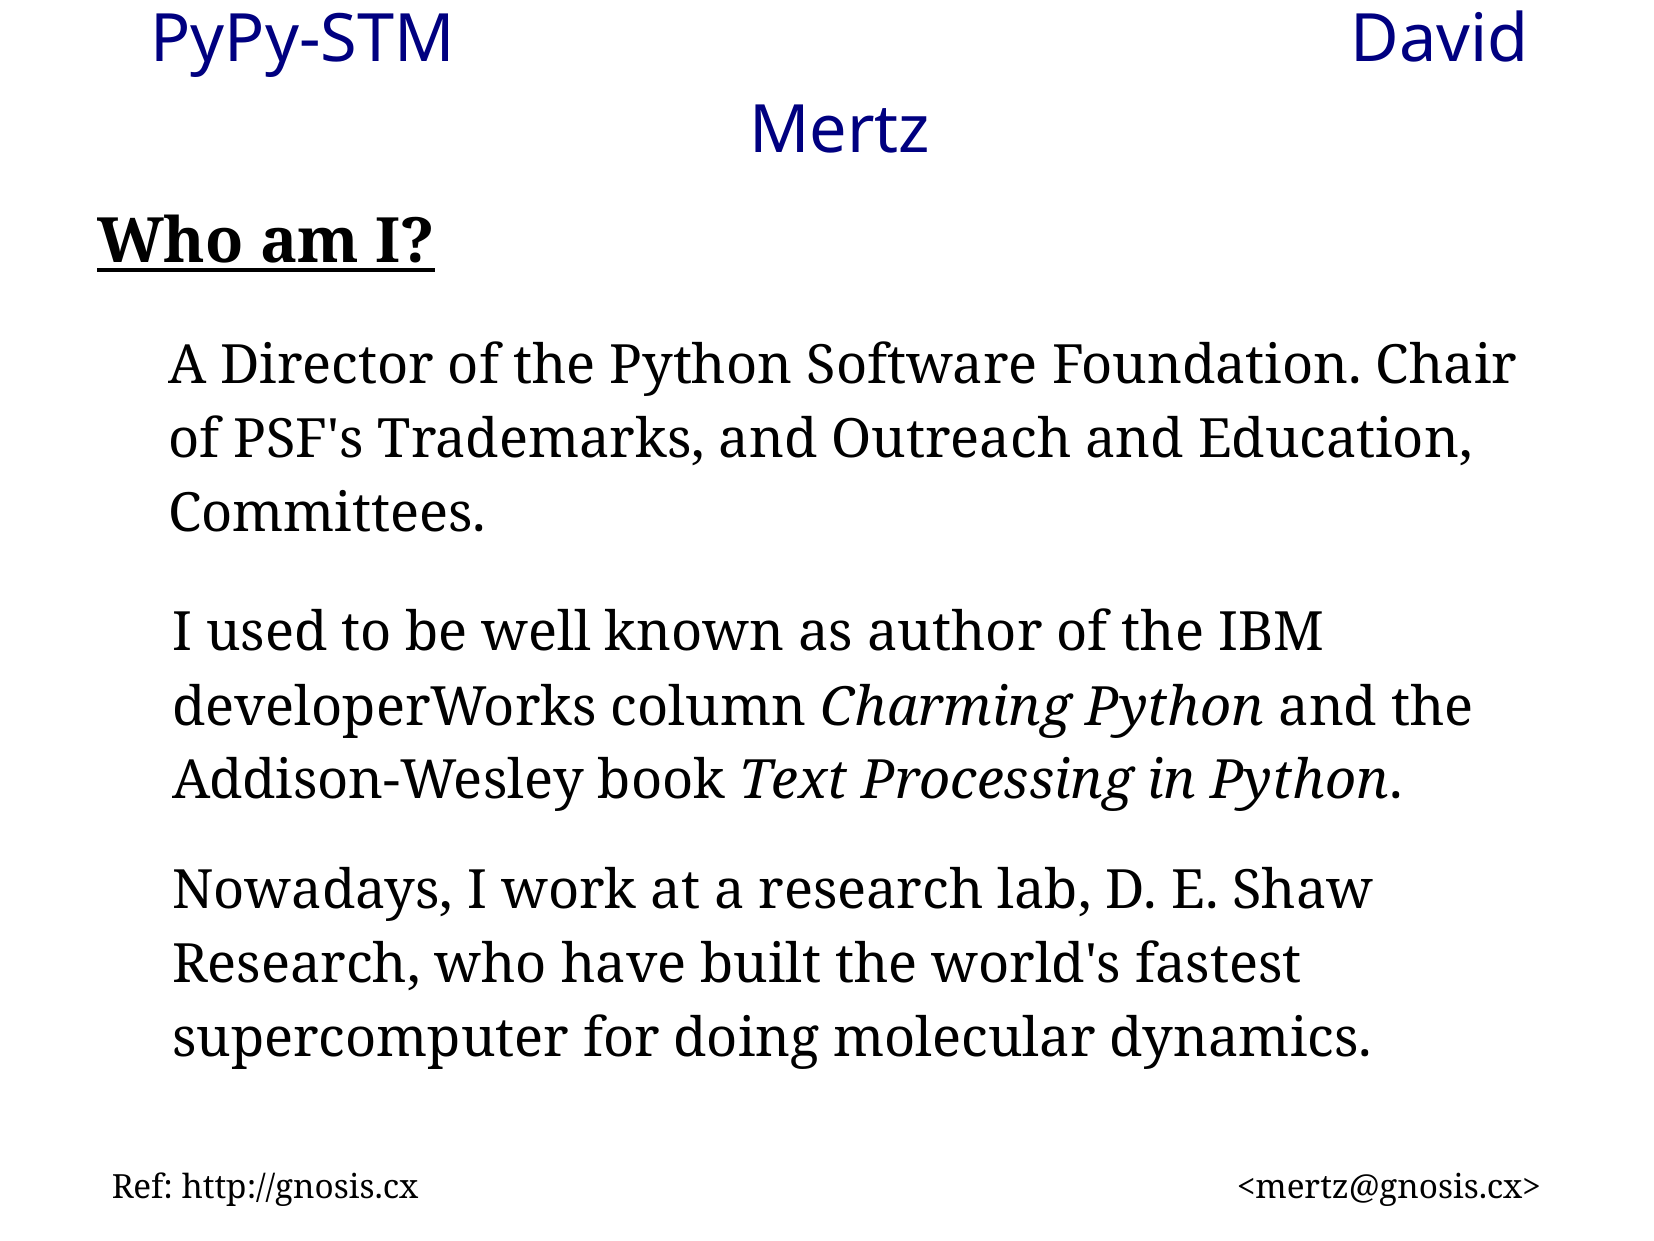

PyPy-STM												David Mertz
# Who am I?
A Director of the Python Software Foundation. Chair of PSF's Trademarks, and Outreach and Education, Committees.
I used to be well known as author of the IBM developerWorks column Charming Python and the Addison-Wesley book Text Processing in Python.
Nowadays, I work at a research lab, D. E. Shaw Research, who have built the world's fastest supercomputer for doing molecular dynamics.
Ref: http://gnosis.cx 											<mertz@gnosis.cx>